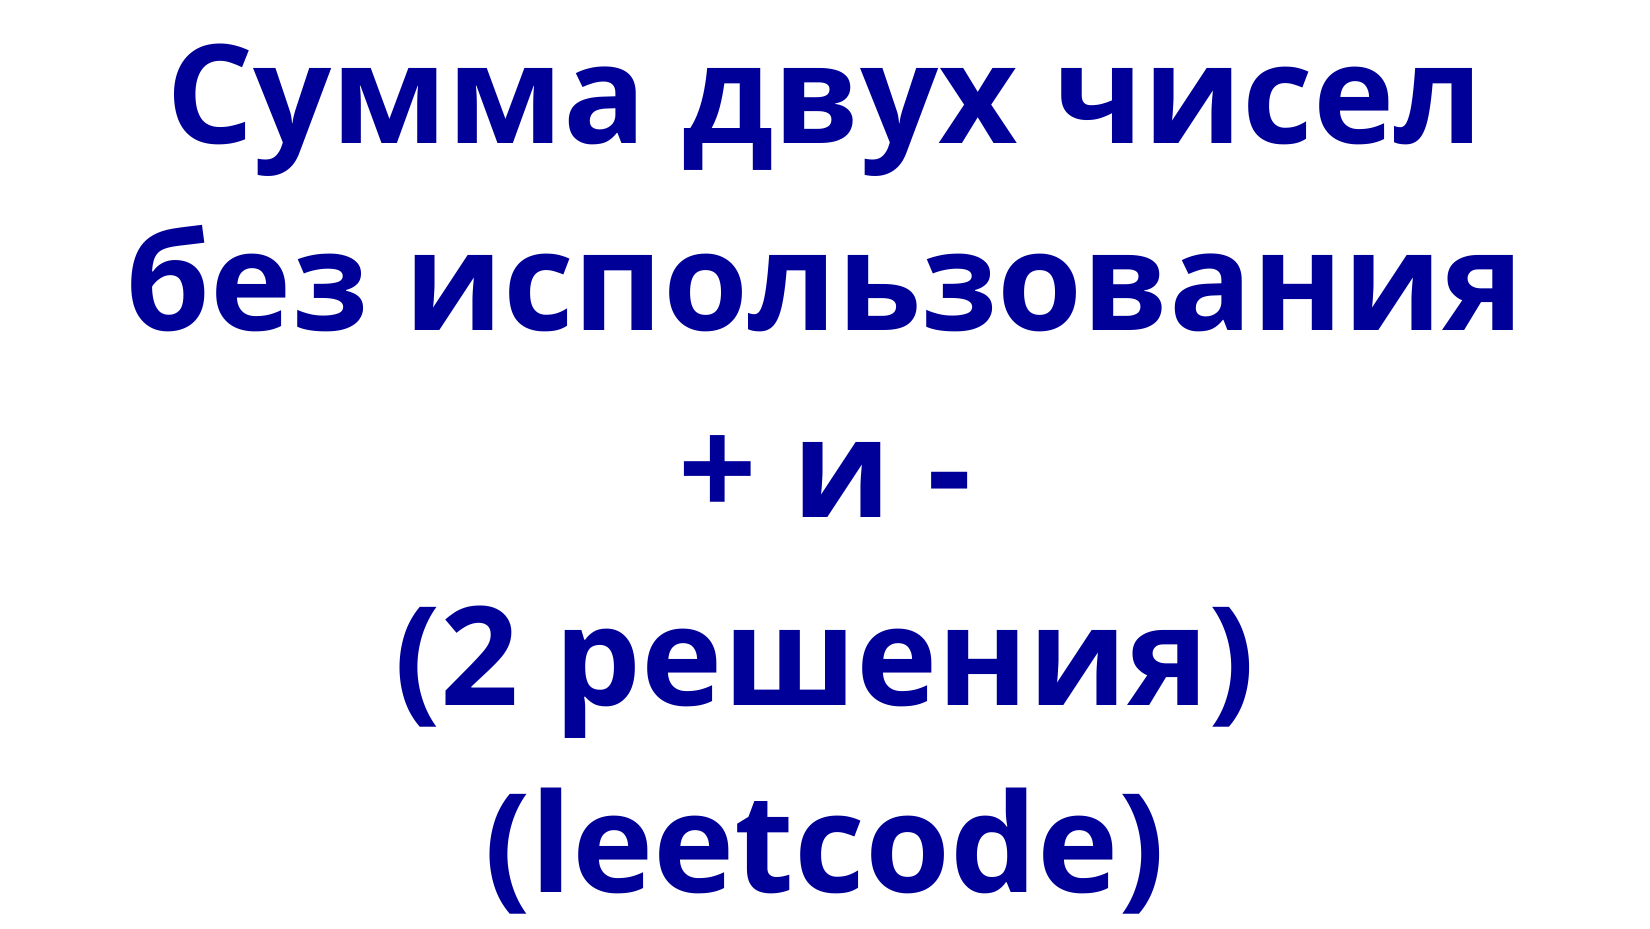

# Сумма двух чисел
без использования
+ и -
(2 решения)
(leetcode)